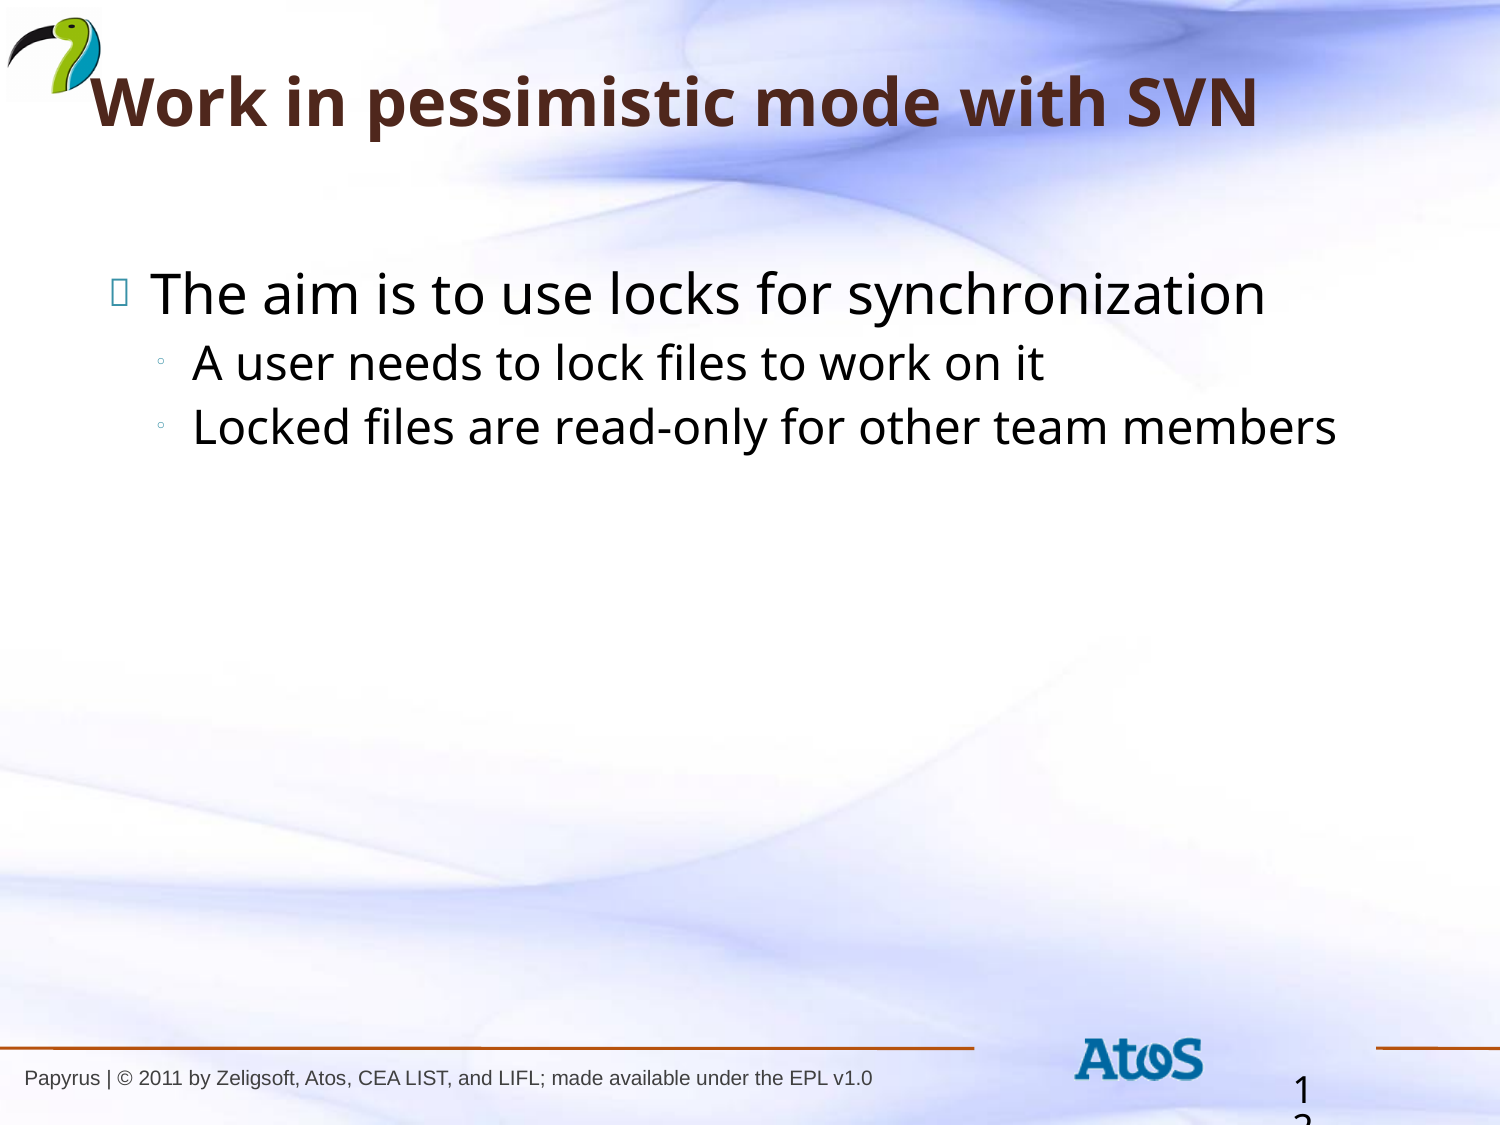

Work in pessimistic mode with SVN
# The aim is to use locks for synchronization
A user needs to lock files to work on it
Locked files are read-only for other team members